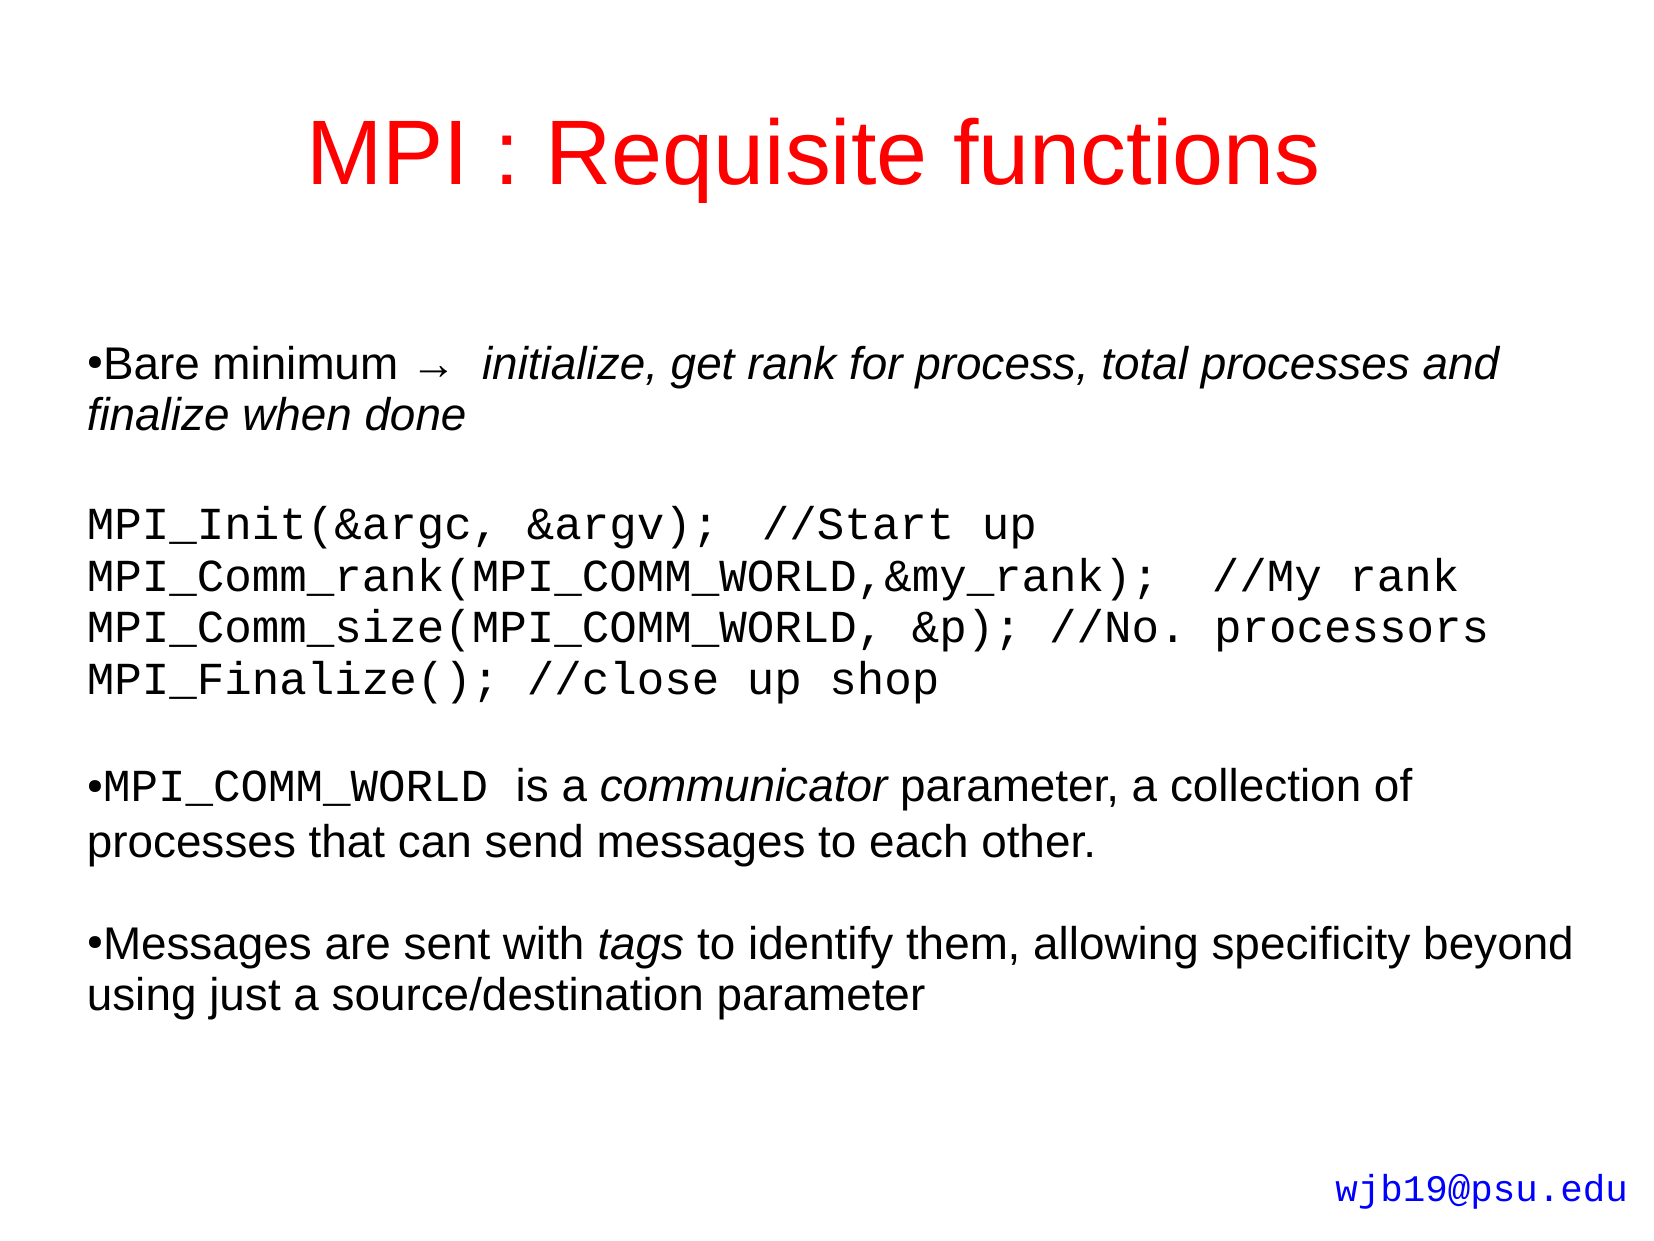

# MPI : Requisite functions
Bare minimum → initialize, get rank for process, total processes and finalize when done
MPI_Init(&argc, &argv);	//Start up
MPI_Comm_rank(MPI_COMM_WORLD,&my_rank);	//My rank
MPI_Comm_size(MPI_COMM_WORLD, &p); //No. processors
MPI_Finalize(); //close up shop
MPI_COMM_WORLD is a communicator parameter, a collection of processes that can send messages to each other.
Messages are sent with tags to identify them, allowing specificity beyond using just a source/destination parameter
wjb19@psu.edu